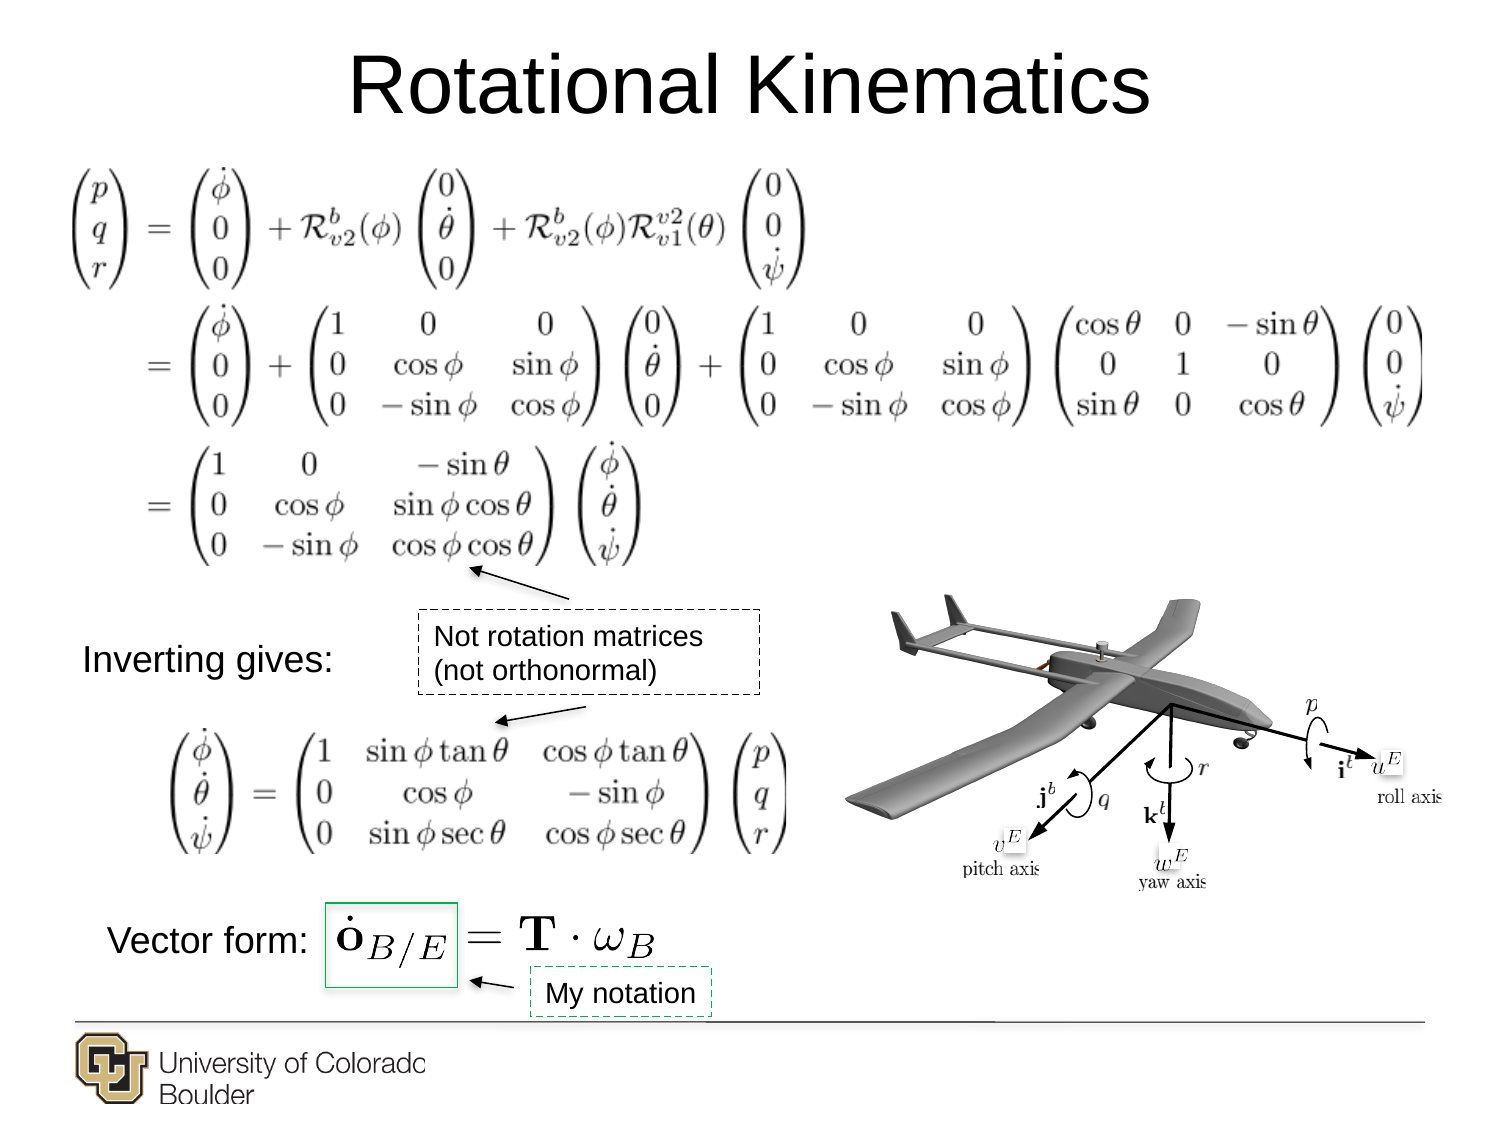

# Rotational Kinematics
Not rotation matrices (not orthonormal)
Inverting gives:
Vector form:
My notation